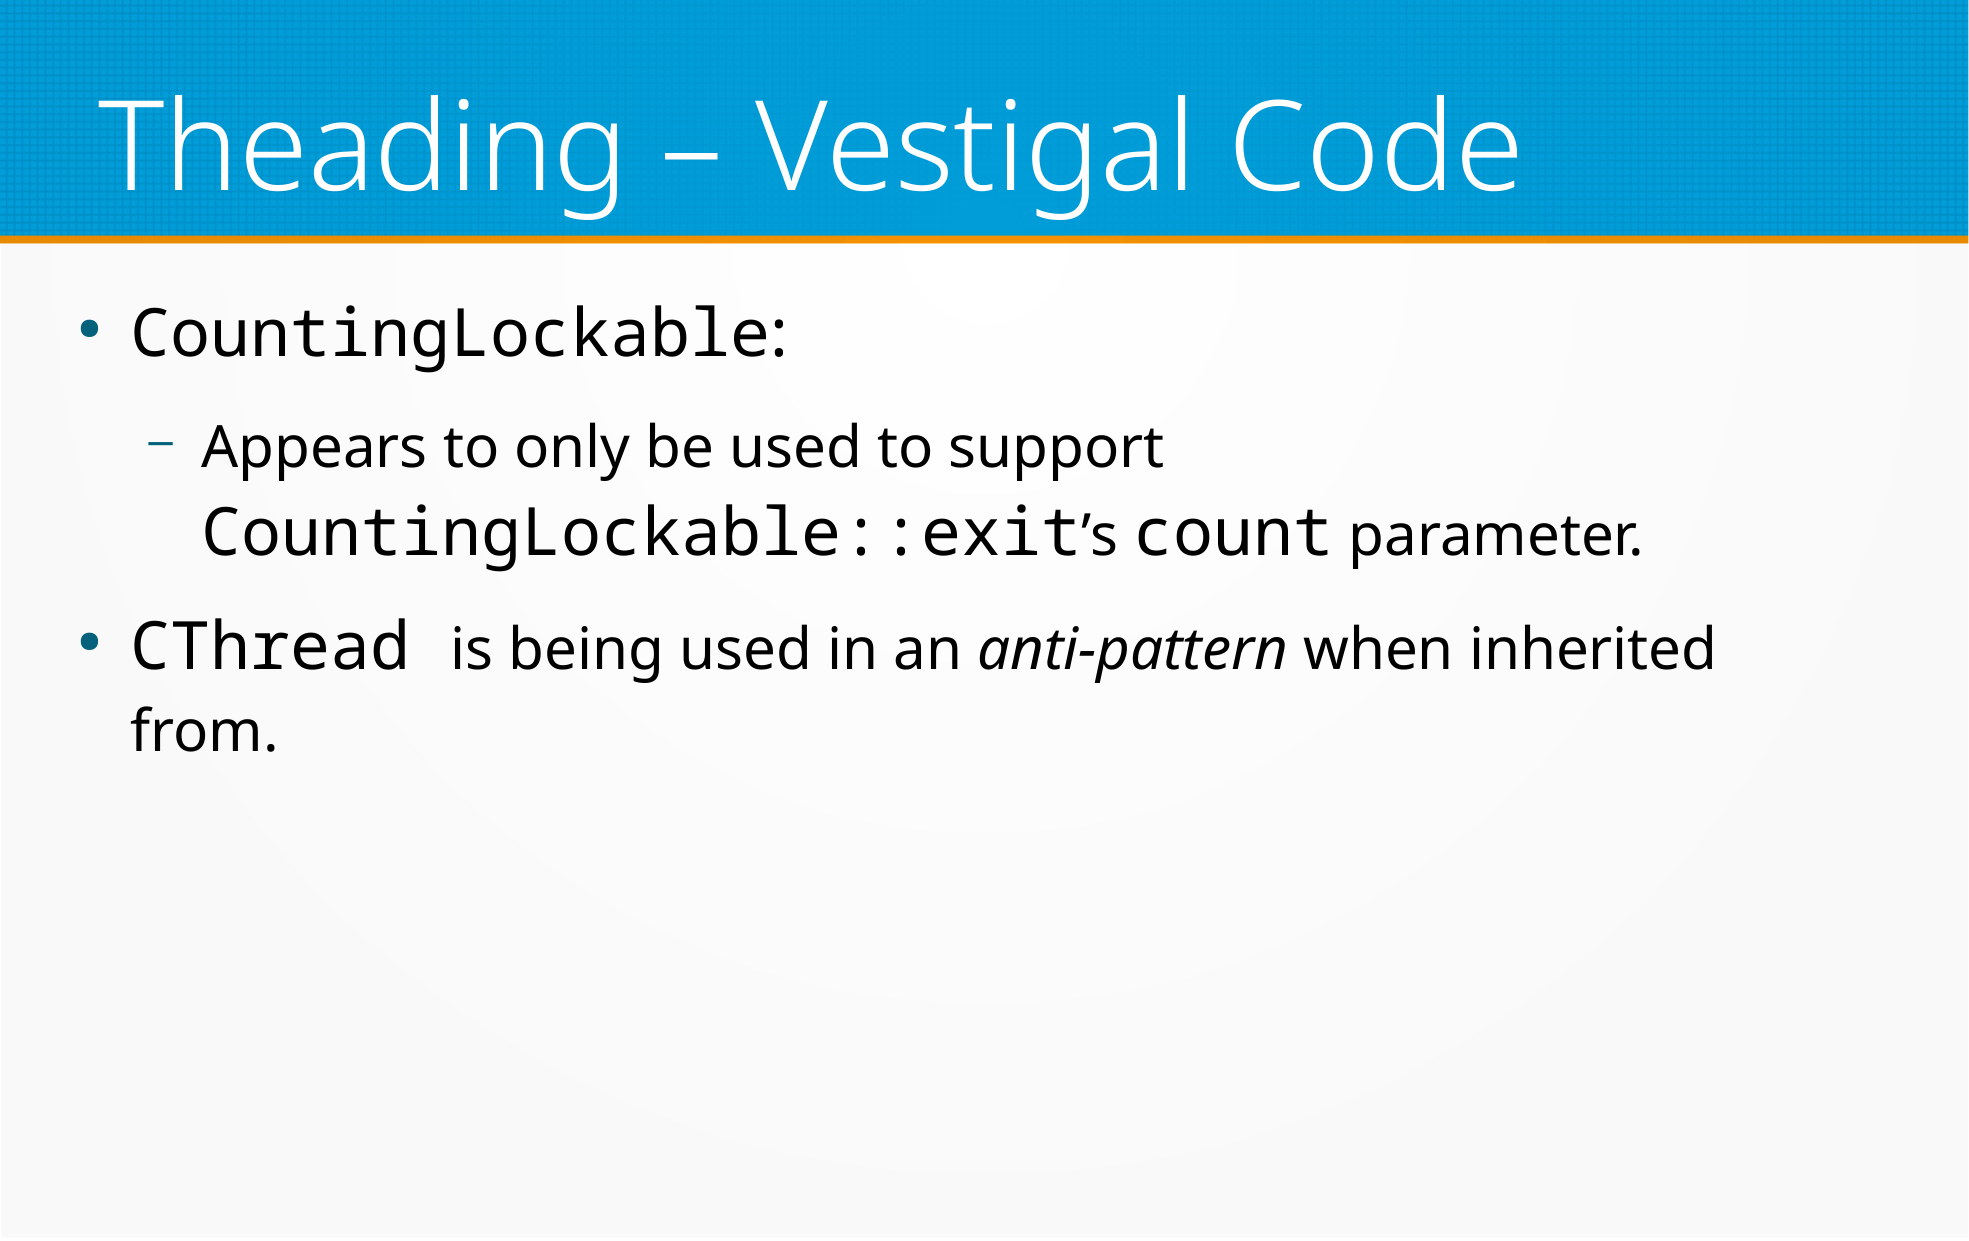

# Theading – Vestigal Code
CountingLockable:
Appears to only be used to support CountingLockable::exit’s count parameter.
CThread is being used in an anti-pattern when inherited from.